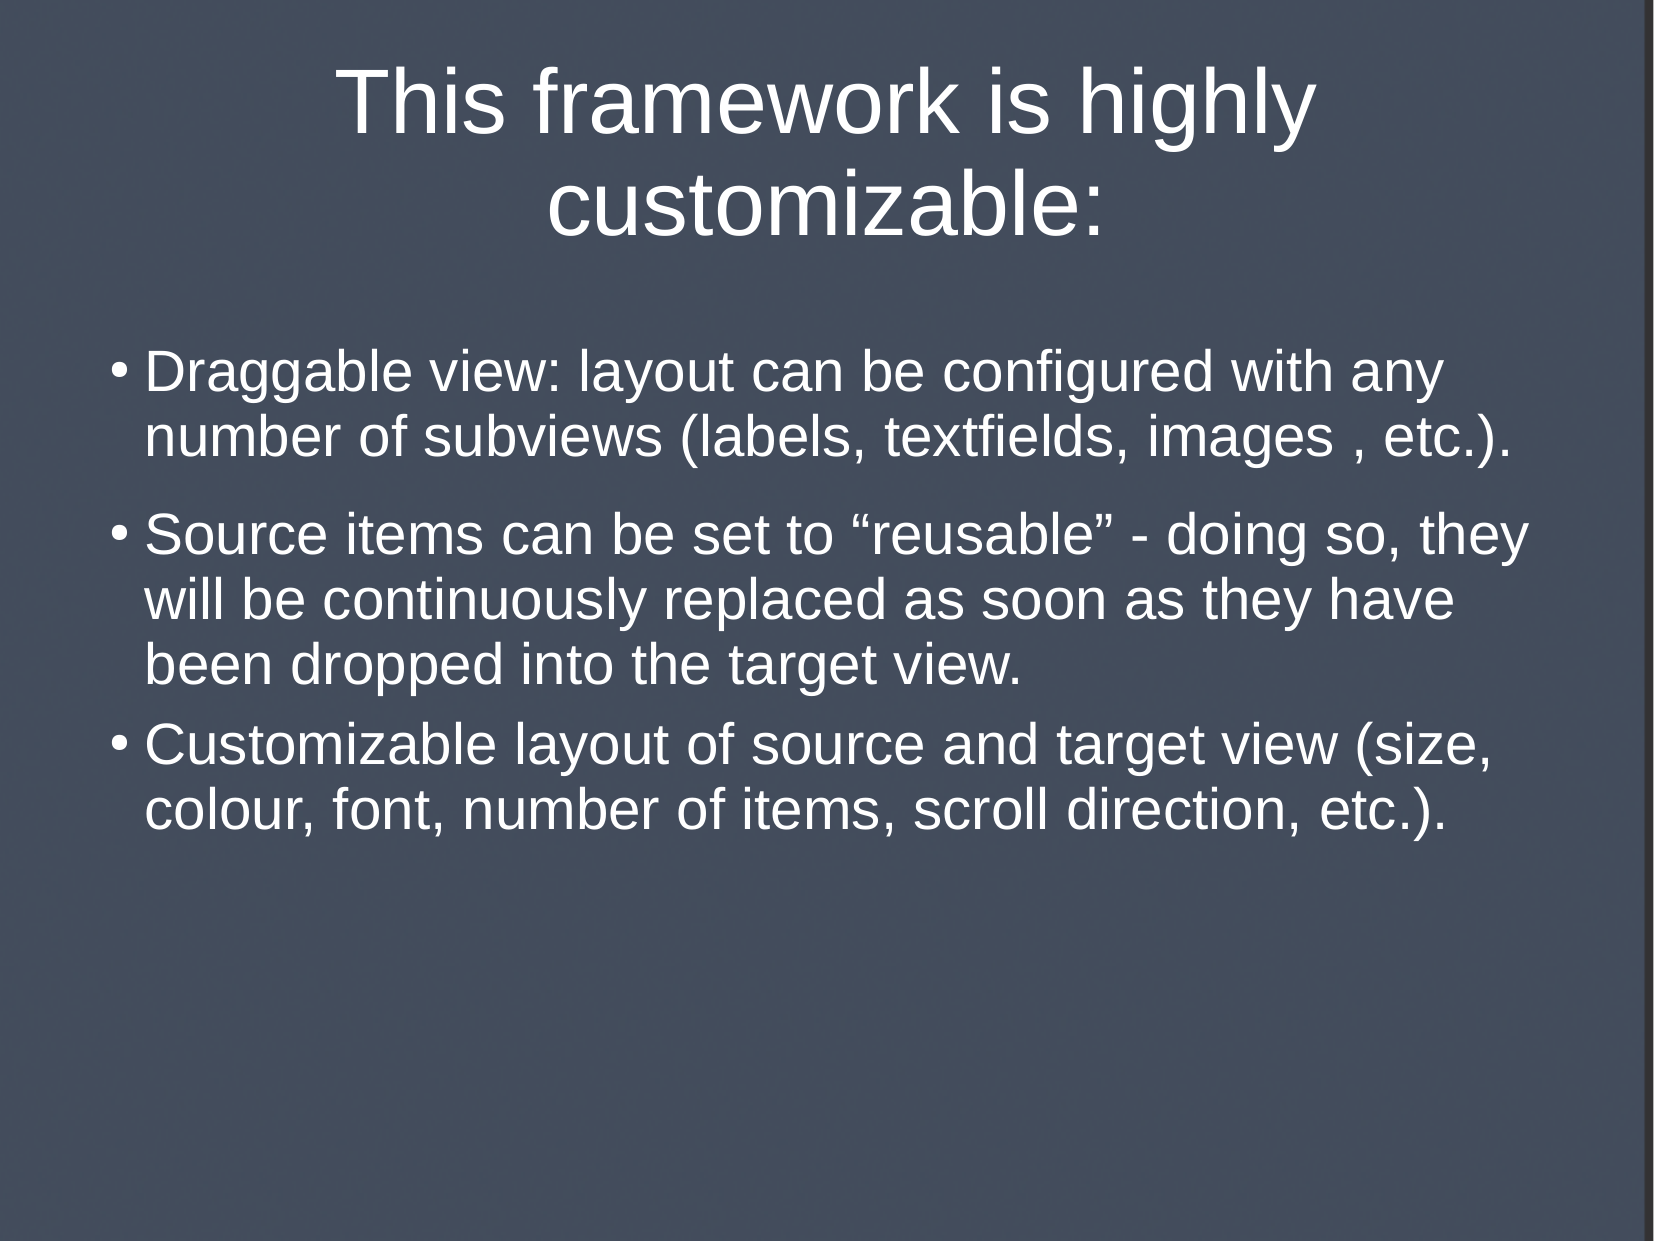

# This framework is highly customizable:
| Draggable view: layout can be configured with any number of subviews (labels, textfields, images , etc.). |
| --- |
| Source items can be set to “reusable” - doing so, they will be continuously replaced as soon as they have been dropped into the target view. |
| Customizable layout of source and target view (size, colour, font, number of items, scroll direction, etc.). |
| |
| |